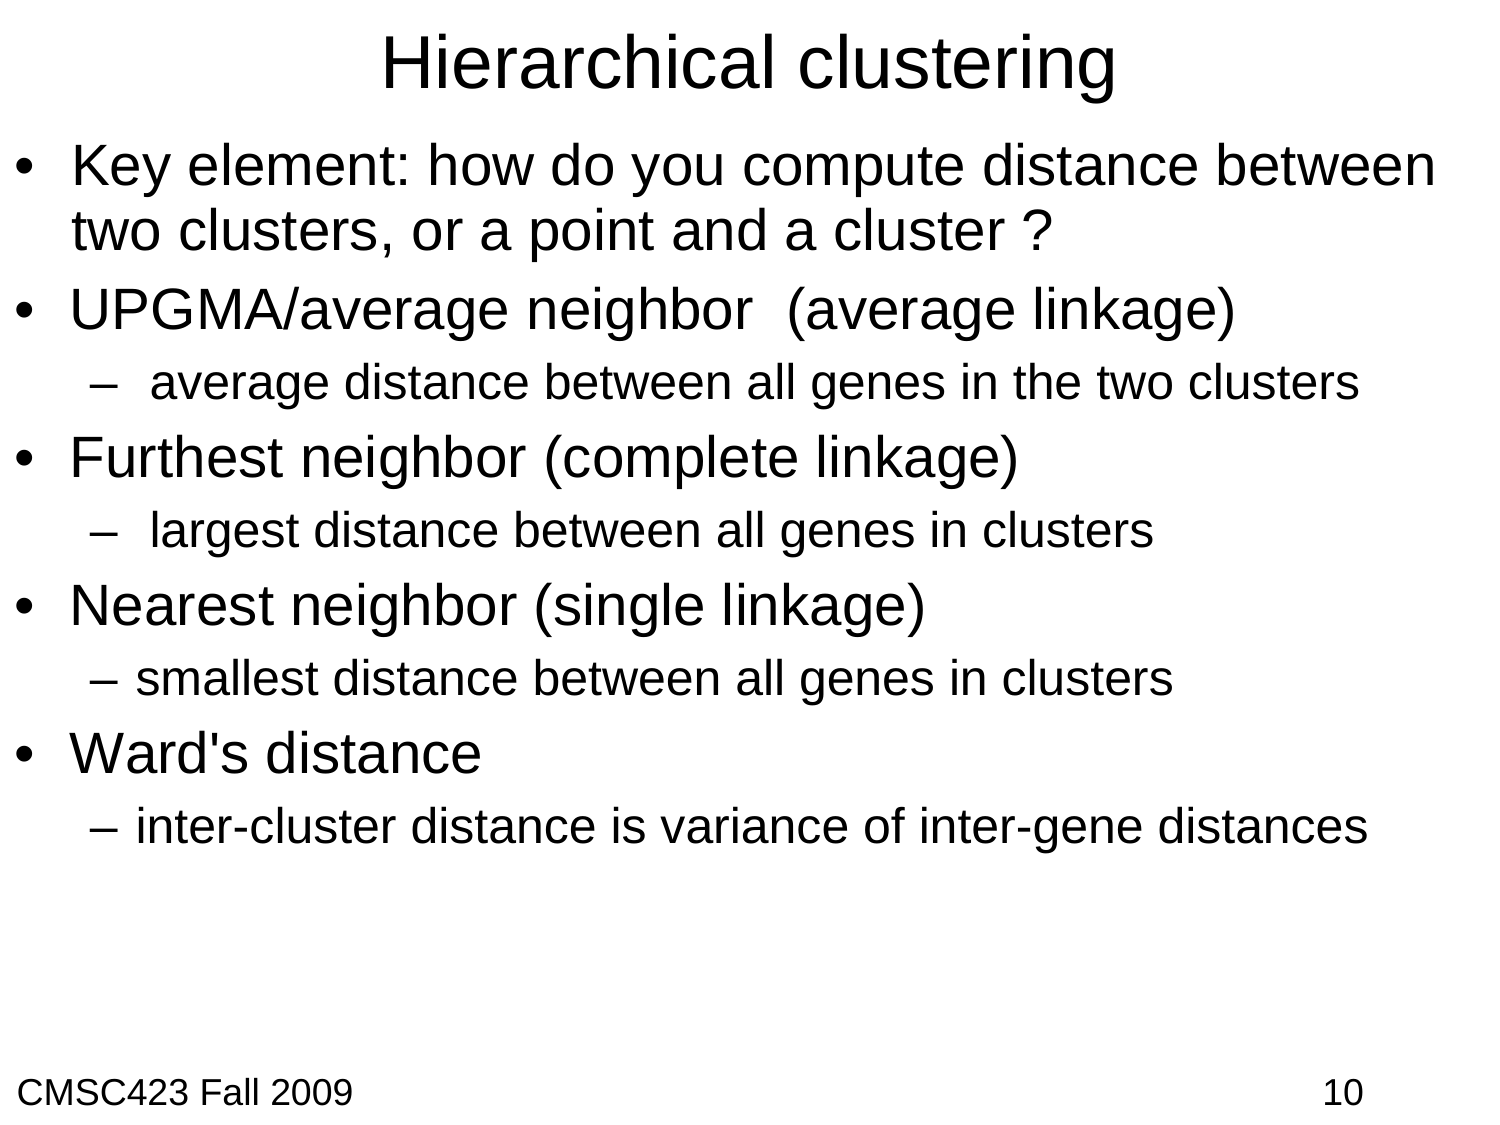

# Hierarchical clustering
Key element: how do you compute distance between two clusters, or a point and a cluster ?
UPGMA/average neighbor (average linkage)
 average distance between all genes in the two clusters
Furthest neighbor (complete linkage)
 largest distance between all genes in clusters
Nearest neighbor (single linkage)
smallest distance between all genes in clusters
Ward's distance
inter-cluster distance is variance of inter-gene distances
CMSC423 Fall 2009
10